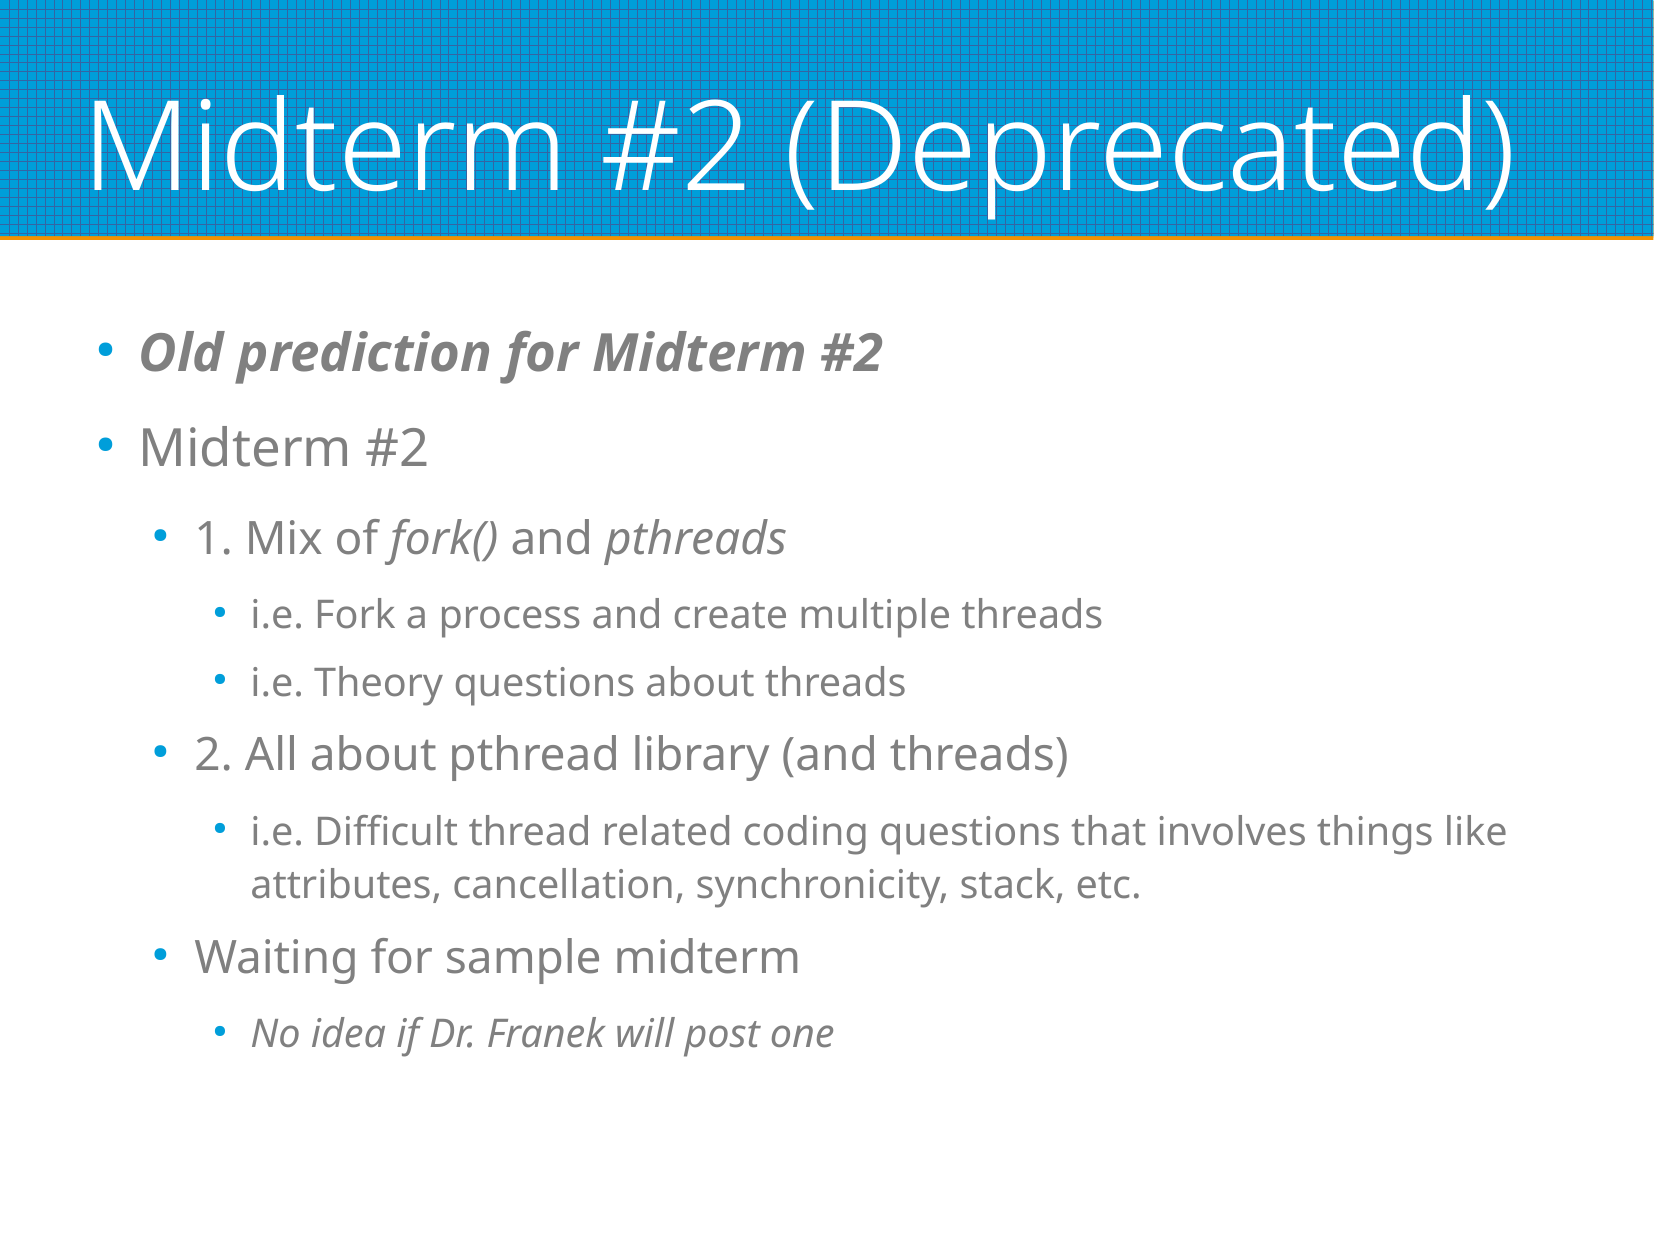

# Midterm #2 (Deprecated)
Old prediction for Midterm #2
Midterm #2
1. Mix of fork() and pthreads
i.e. Fork a process and create multiple threads
i.e. Theory questions about threads
2. All about pthread library (and threads)
i.e. Difficult thread related coding questions that involves things like attributes, cancellation, synchronicity, stack, etc.
Waiting for sample midterm
No idea if Dr. Franek will post one